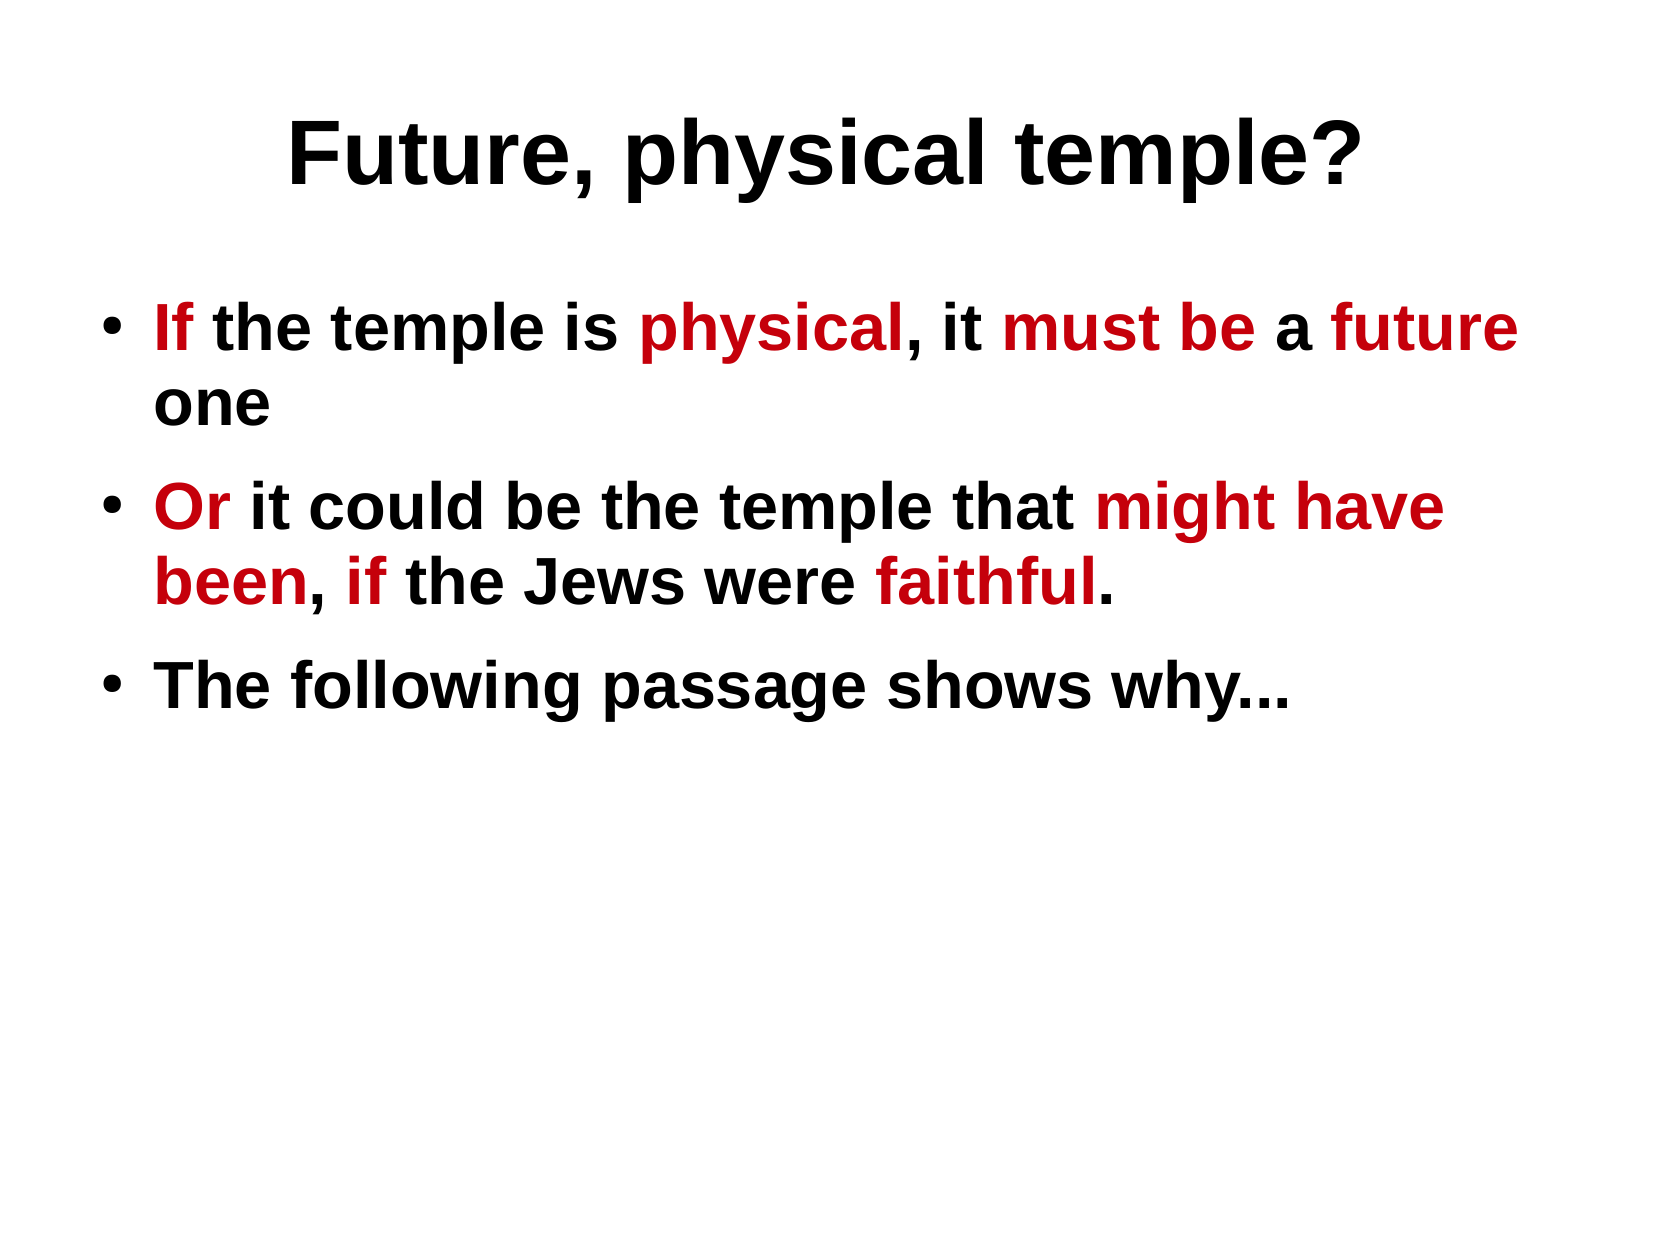

# Future, physical temple?
If the temple is physical, it must be a future one
Or it could be the temple that might have been, if the Jews were faithful.
The following passage shows why...